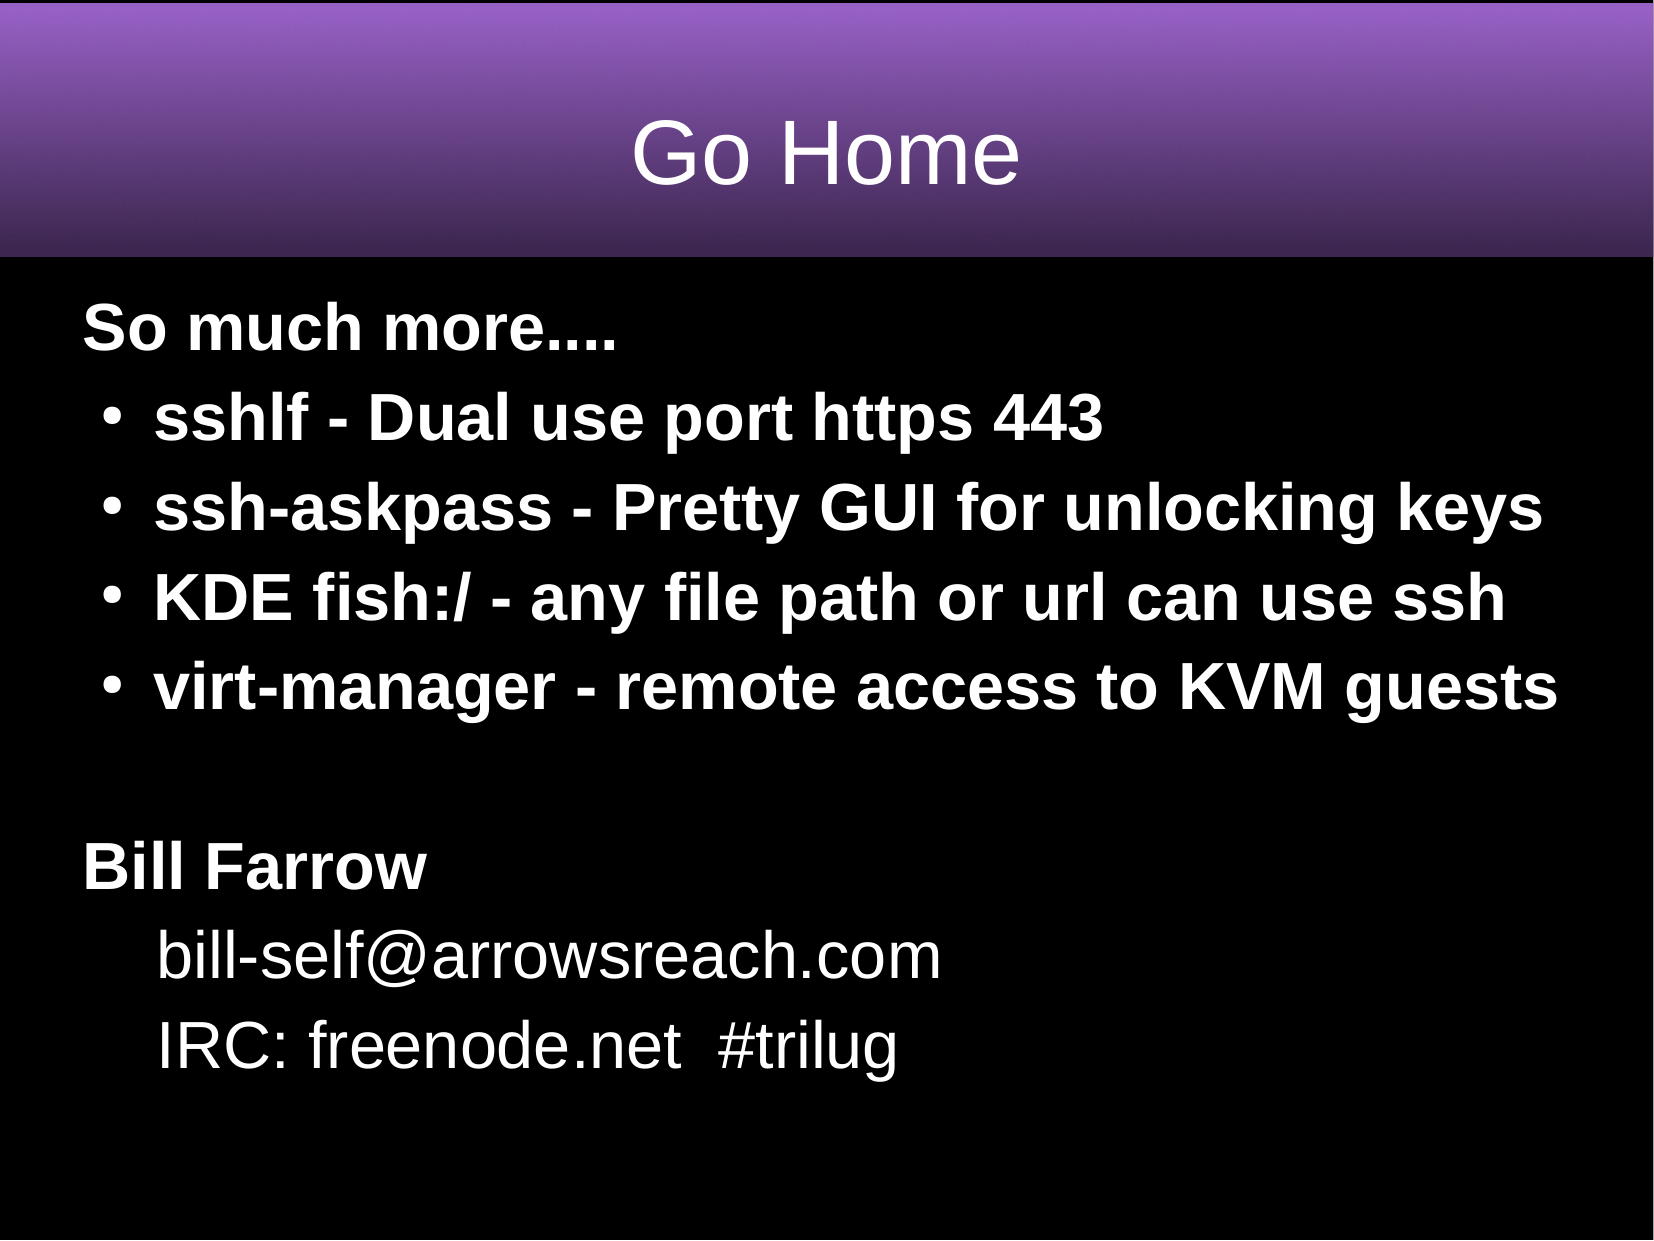

# Go Home
So much more....
sshlf - Dual use port https 443
ssh-askpass - Pretty GUI for unlocking keys
KDE fish:/ - any file path or url can use ssh
virt-manager - remote access to KVM guests
Bill Farrow
 bill-self@arrowsreach.com
 IRC: freenode.net #trilug